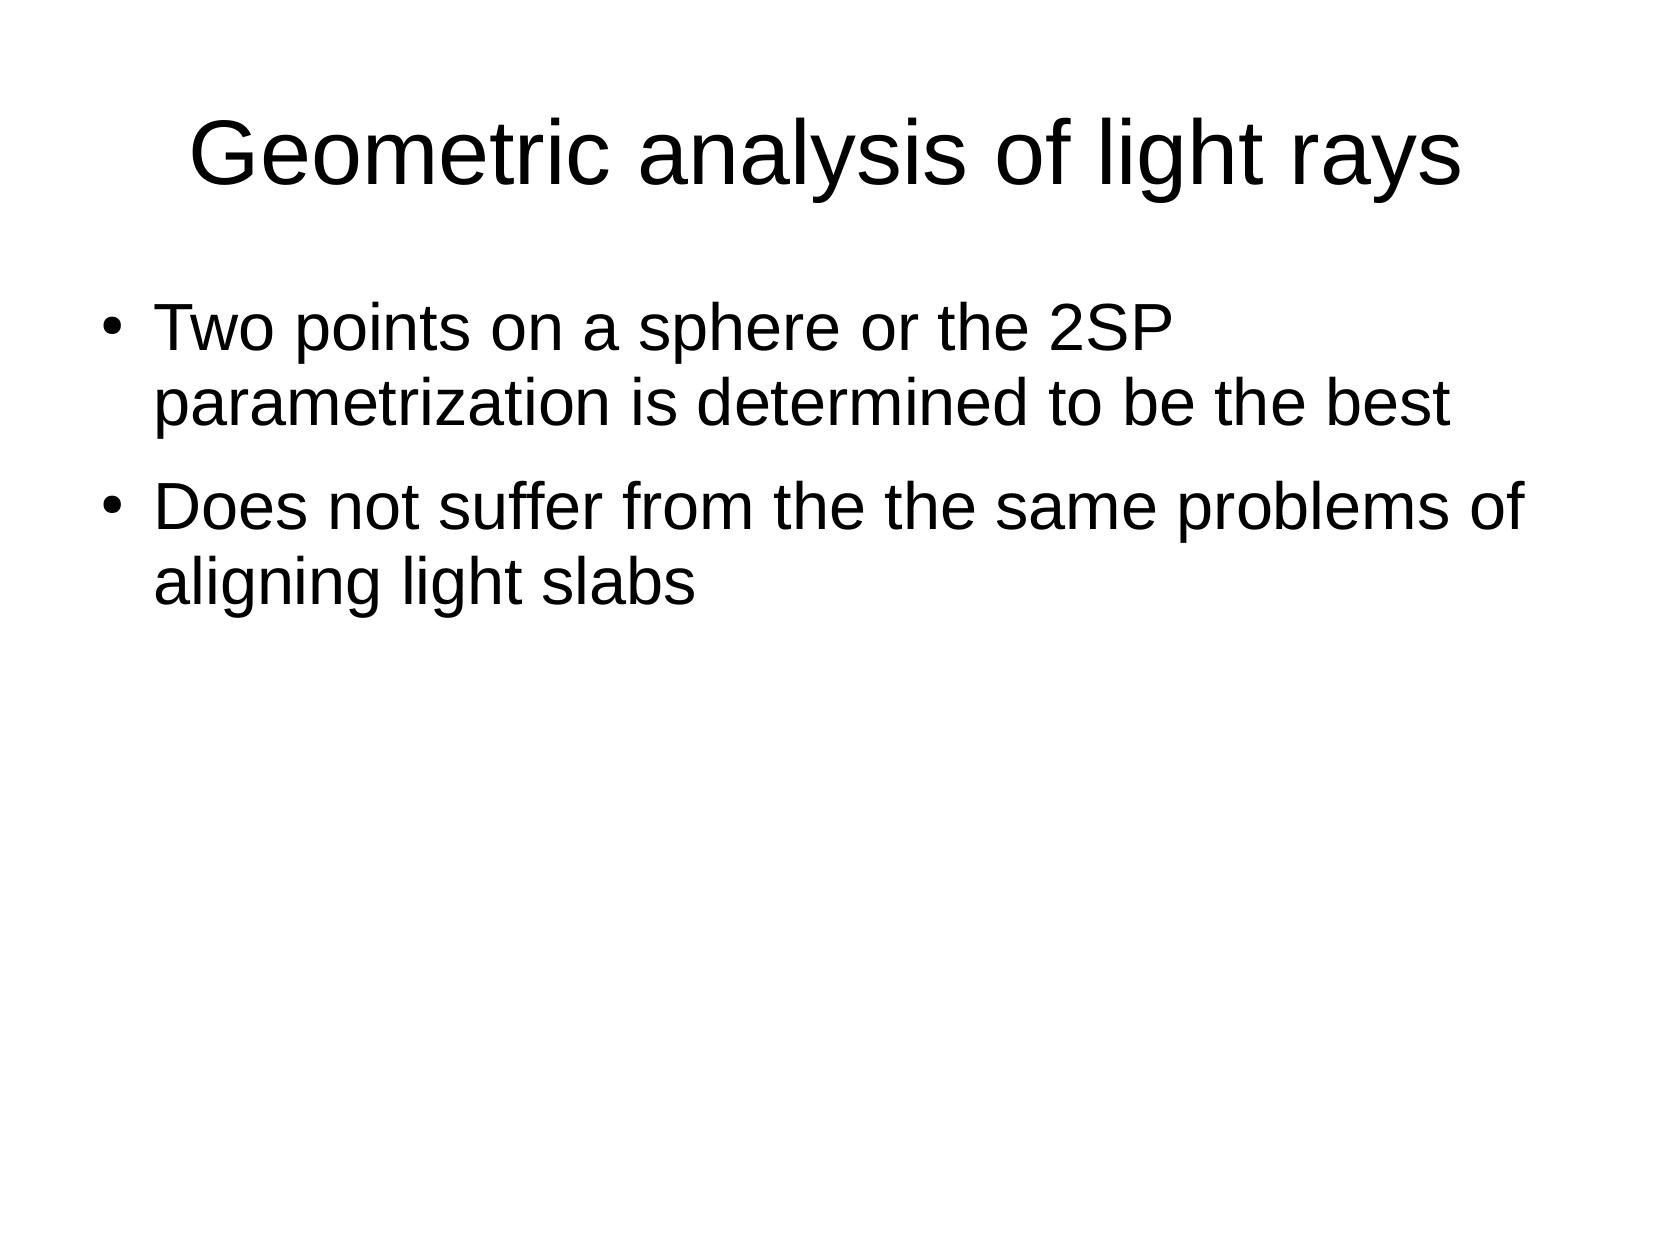

# Geometric analysis of light rays
Two points on a sphere or the 2SP parametrization is determined to be the best
Does not suffer from the the same problems of aligning light slabs